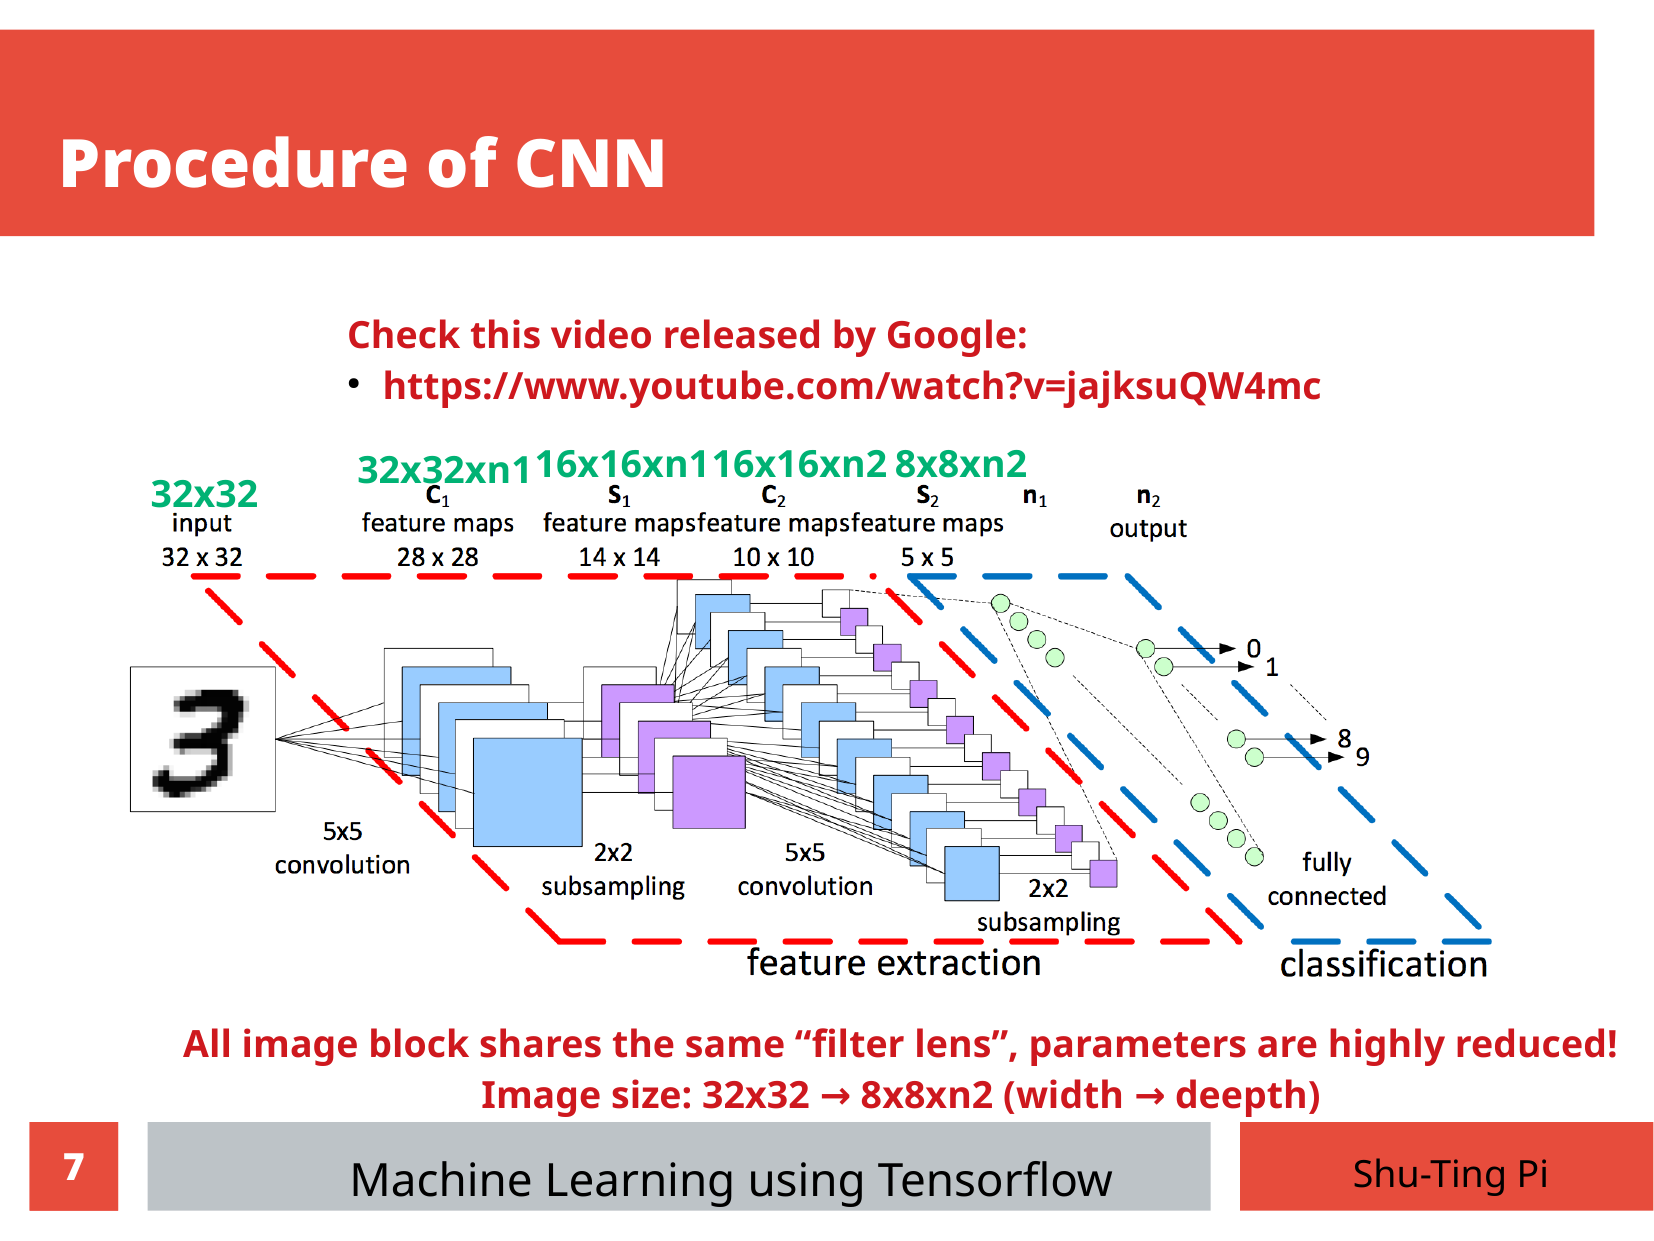

# Procedure of CNN
Check this video released by Google:
https://www.youtube.com/watch?v=jajksuQW4mc
16x16xn1
16x16xn2
8x8xn2
32x32xn1
32x32
All image block shares the same “filter lens”, parameters are highly reduced!
Image size: 32x32 → 8x8xn2 (width → deepth)
7
Machine Learning using Tensorflow
Shu-Ting Pi